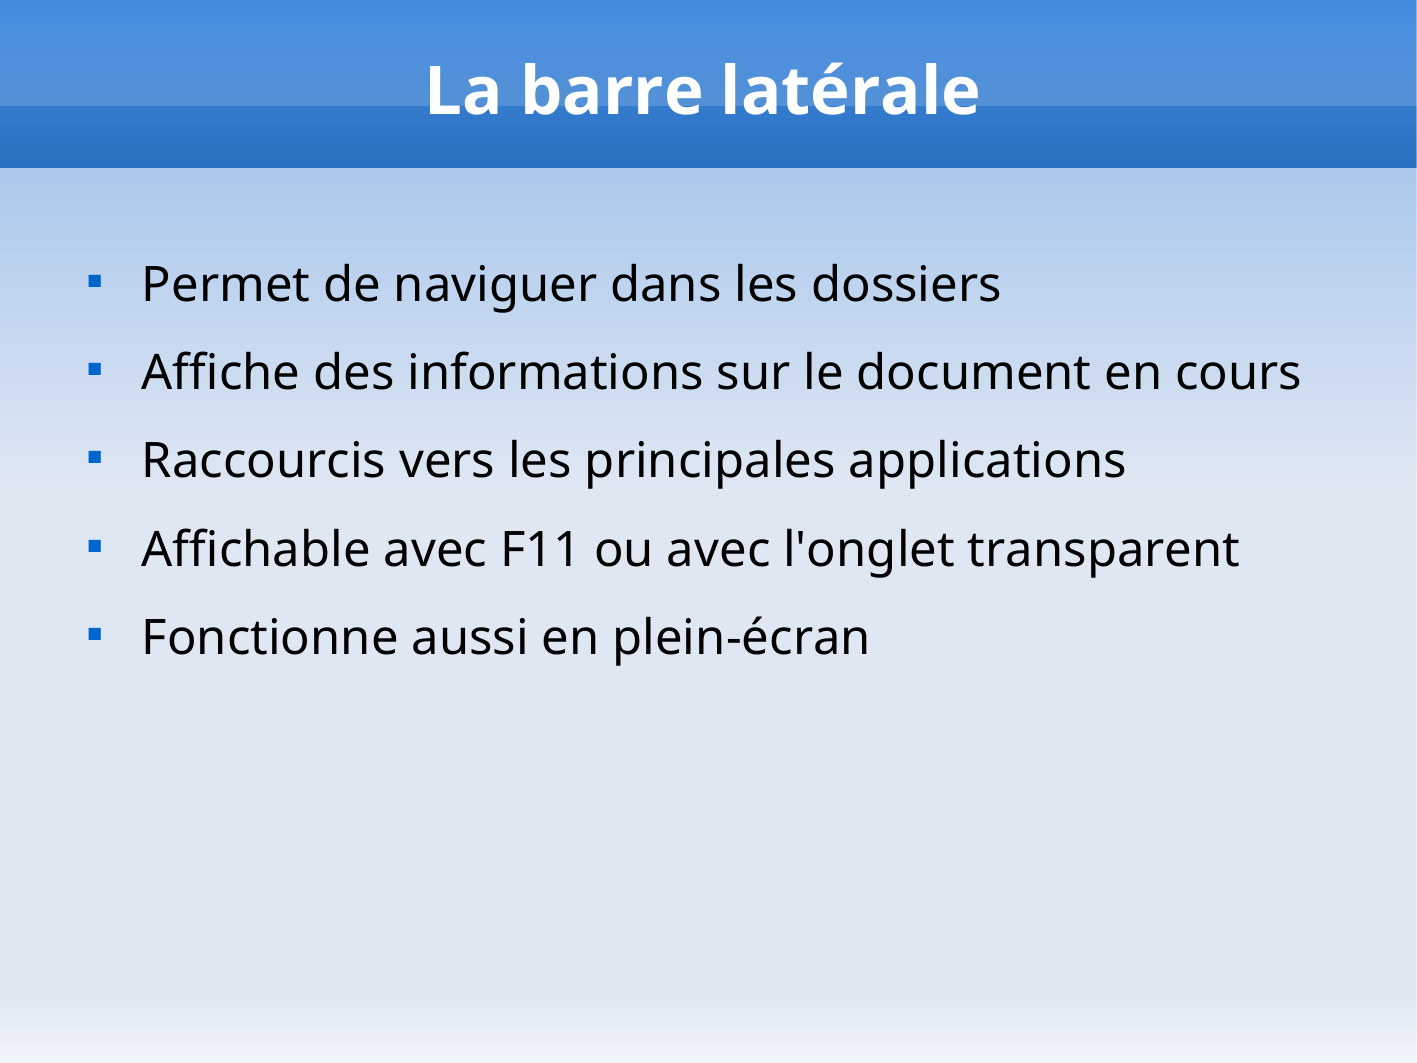

# La barre latérale
Permet de naviguer dans les dossiers
Affiche des informations sur le document en cours
Raccourcis vers les principales applications
Affichable avec F11 ou avec l'onglet transparent
Fonctionne aussi en plein-écran